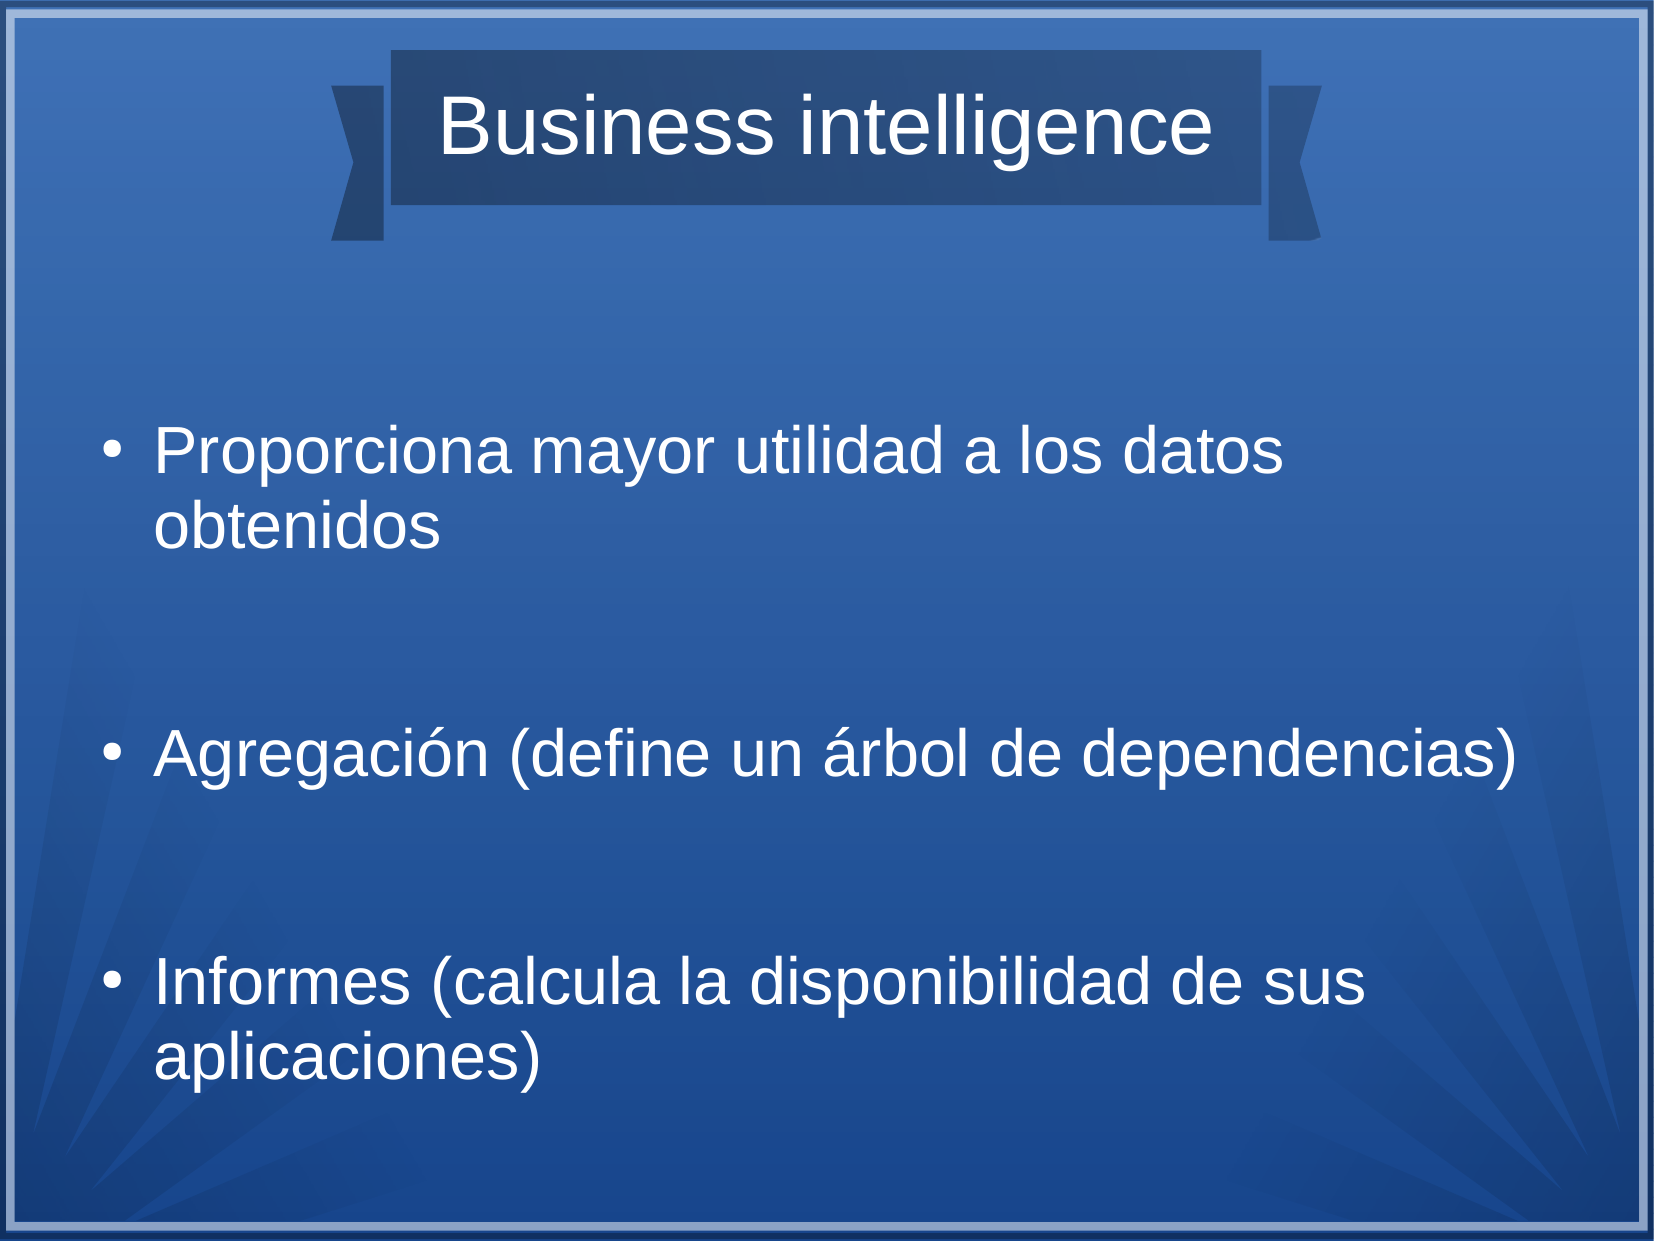

# Business intelligence
Proporciona mayor utilidad a los datos obtenidos
Agregación (define un árbol de dependencias)
Informes (calcula la disponibilidad de sus aplicaciones)